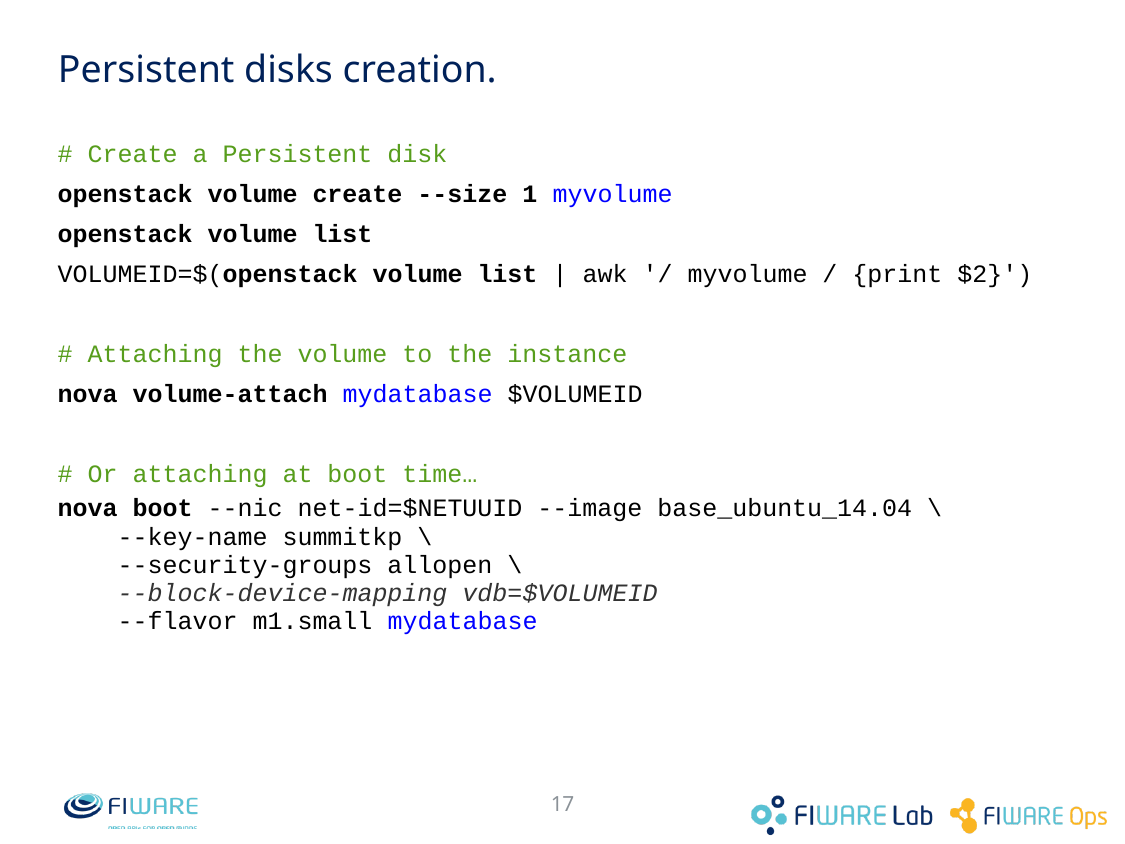

# Persistent disks creation.
# Create a Persistent disk
openstack volume create --size 1 myvolume
openstack volume list
VOLUMEID=$(openstack volume list | awk '/ myvolume / {print $2}')
# Attaching the volume to the instance
nova volume-attach mydatabase $VOLUMEID
# Or attaching at boot time…
nova boot --nic net-id=$NETUUID --image base_ubuntu_14.04 \
 --key-name summitkp \
 --security-groups allopen \
 --block-device-mapping vdb=$VOLUMEID
 --flavor m1.small mydatabase